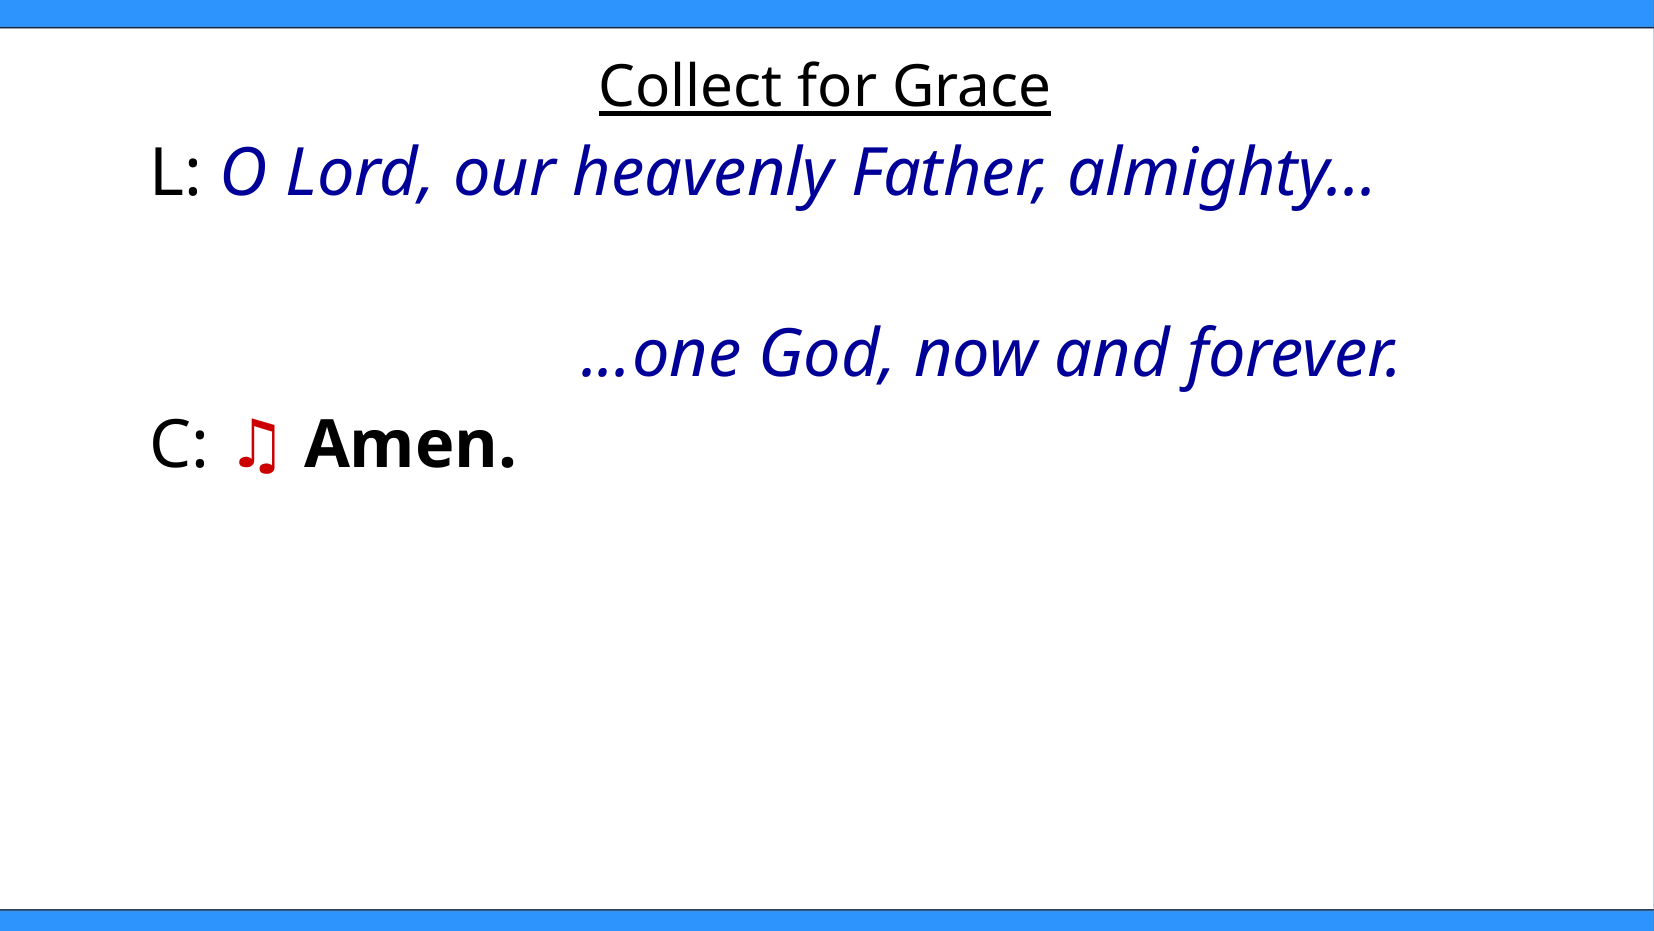

Collect for Grace
L: O Lord, our heavenly Father, almighty...
 ...one God, now and forever.
C: ♫ Amen.